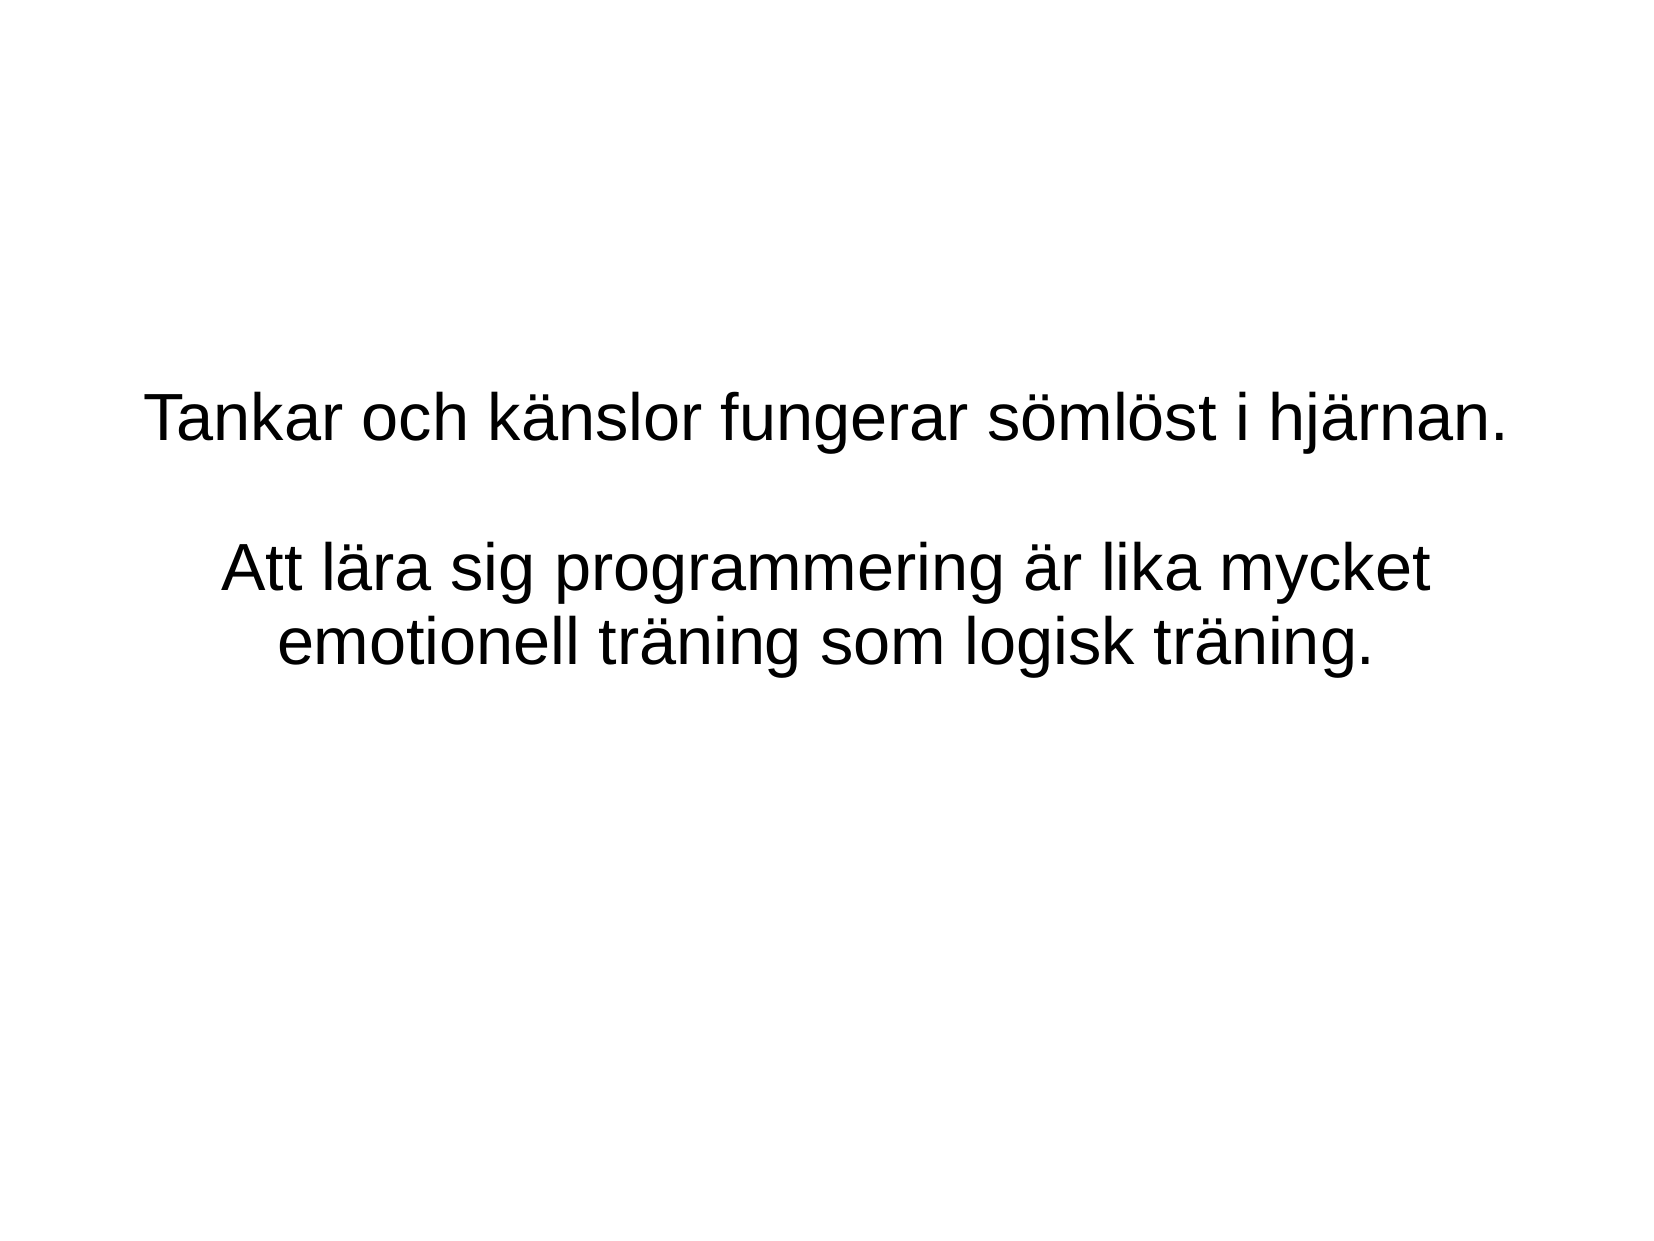

# Tankar och känslor fungerar sömlöst i hjärnan.
Att lära sig programmering är lika mycket emotionell träning som logisk träning.